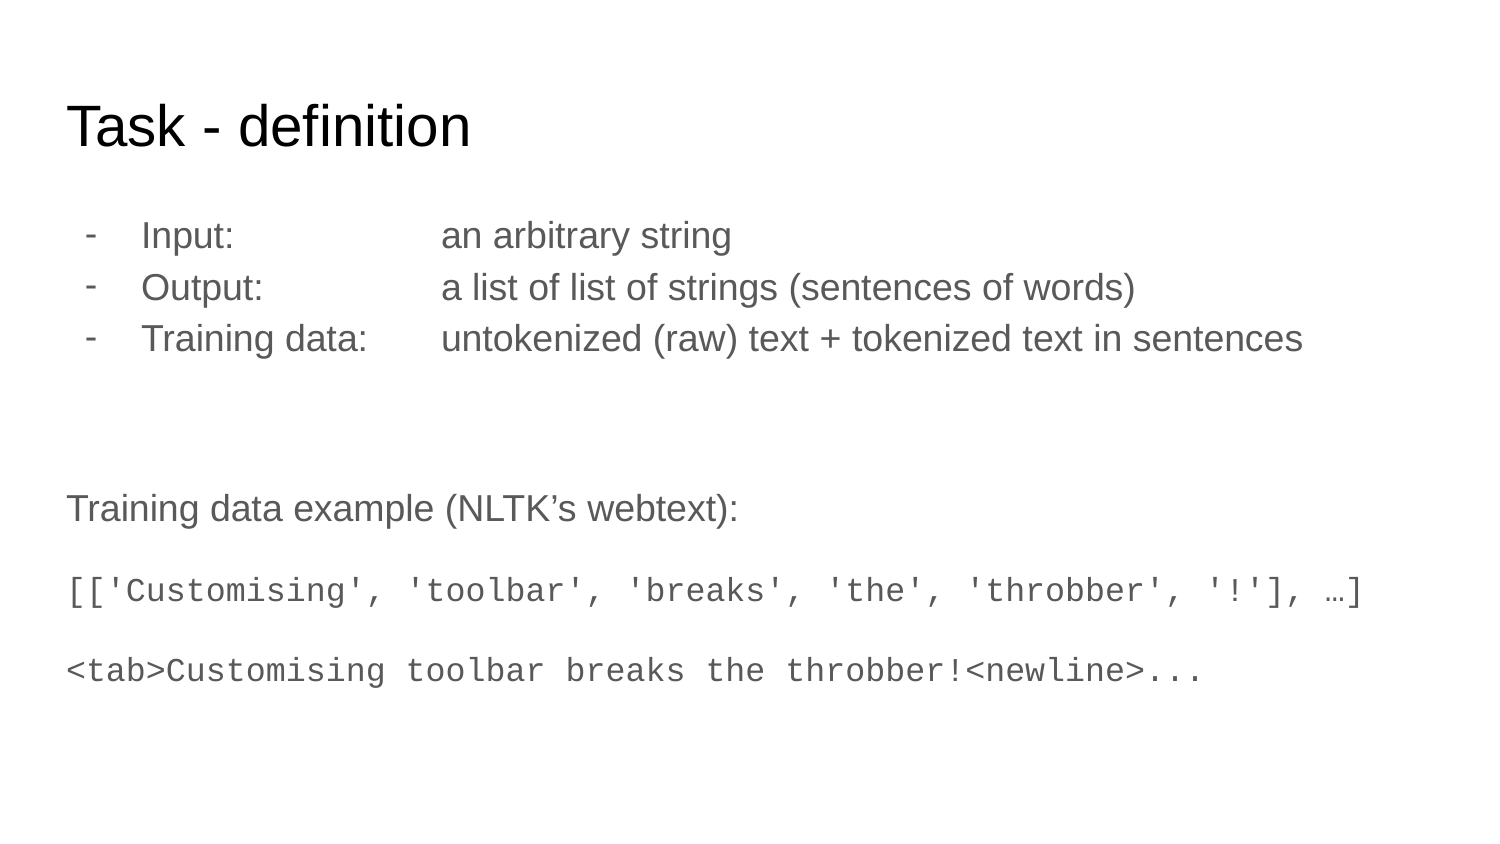

# Task - definition
Input: 			an arbitrary string
Output: 			a list of list of strings (sentences of words)
Training data:	untokenized (raw) text + tokenized text in sentences
Training data example (NLTK’s webtext):
[['Customising', 'toolbar', 'breaks', 'the', 'throbber', '!'], …]
<tab>Customising toolbar breaks the throbber!<newline>...